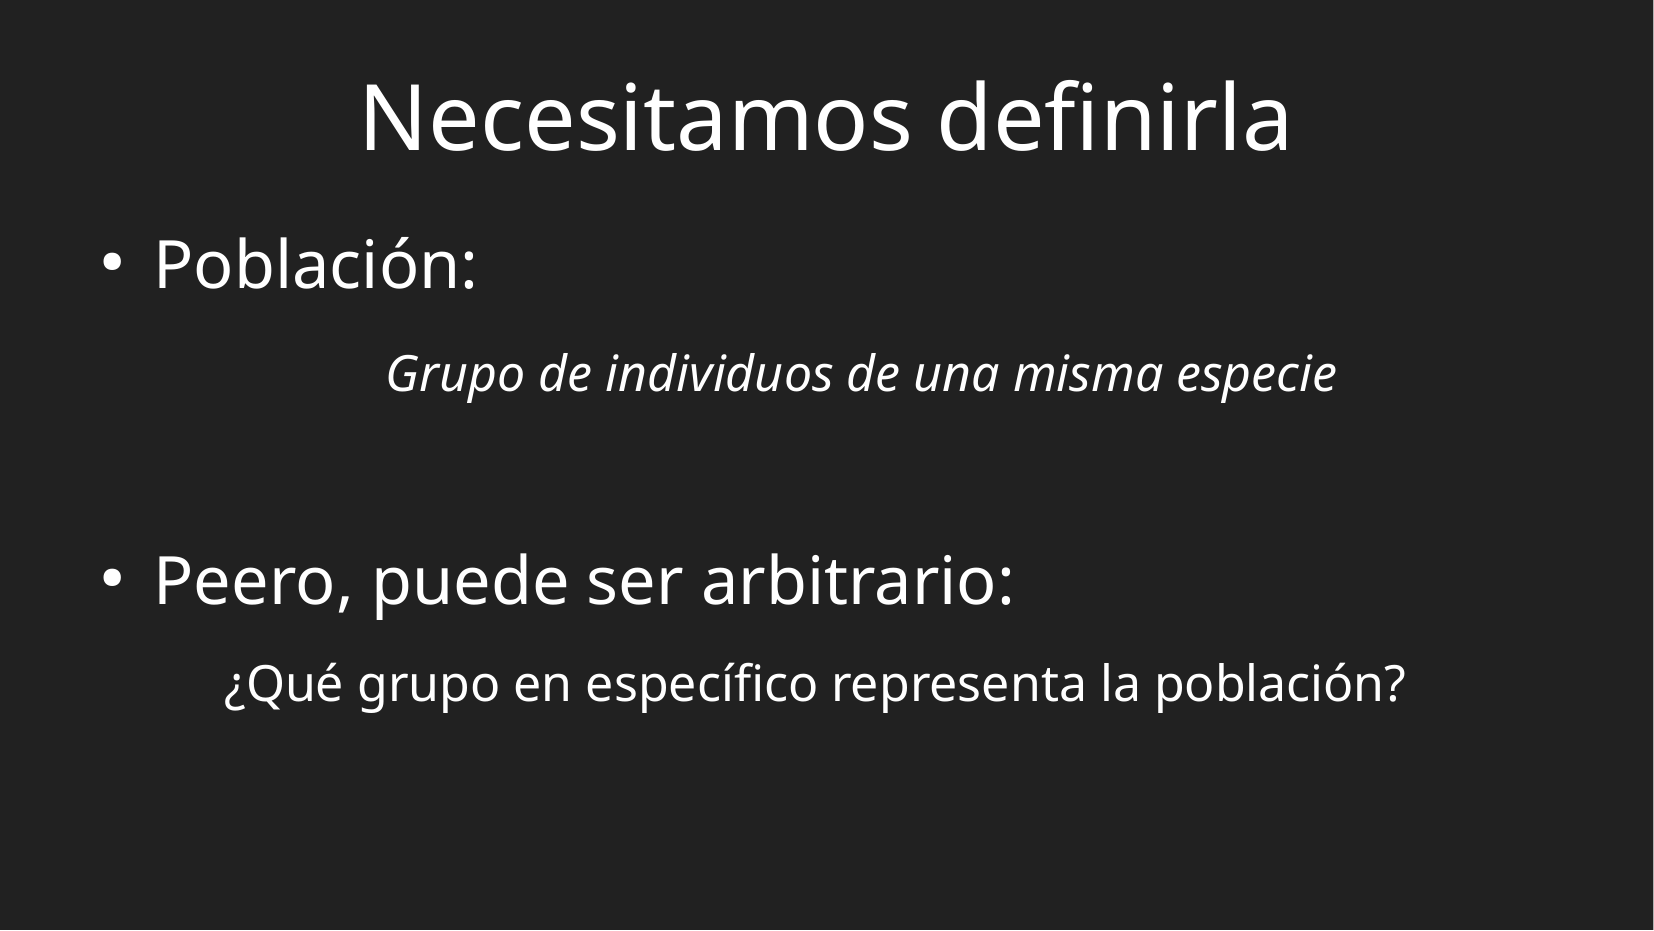

# Necesitamos definirla
Población:
Grupo de individuos de una misma especie
Peero, puede ser arbitrario:
¿Qué grupo en específico representa la población?